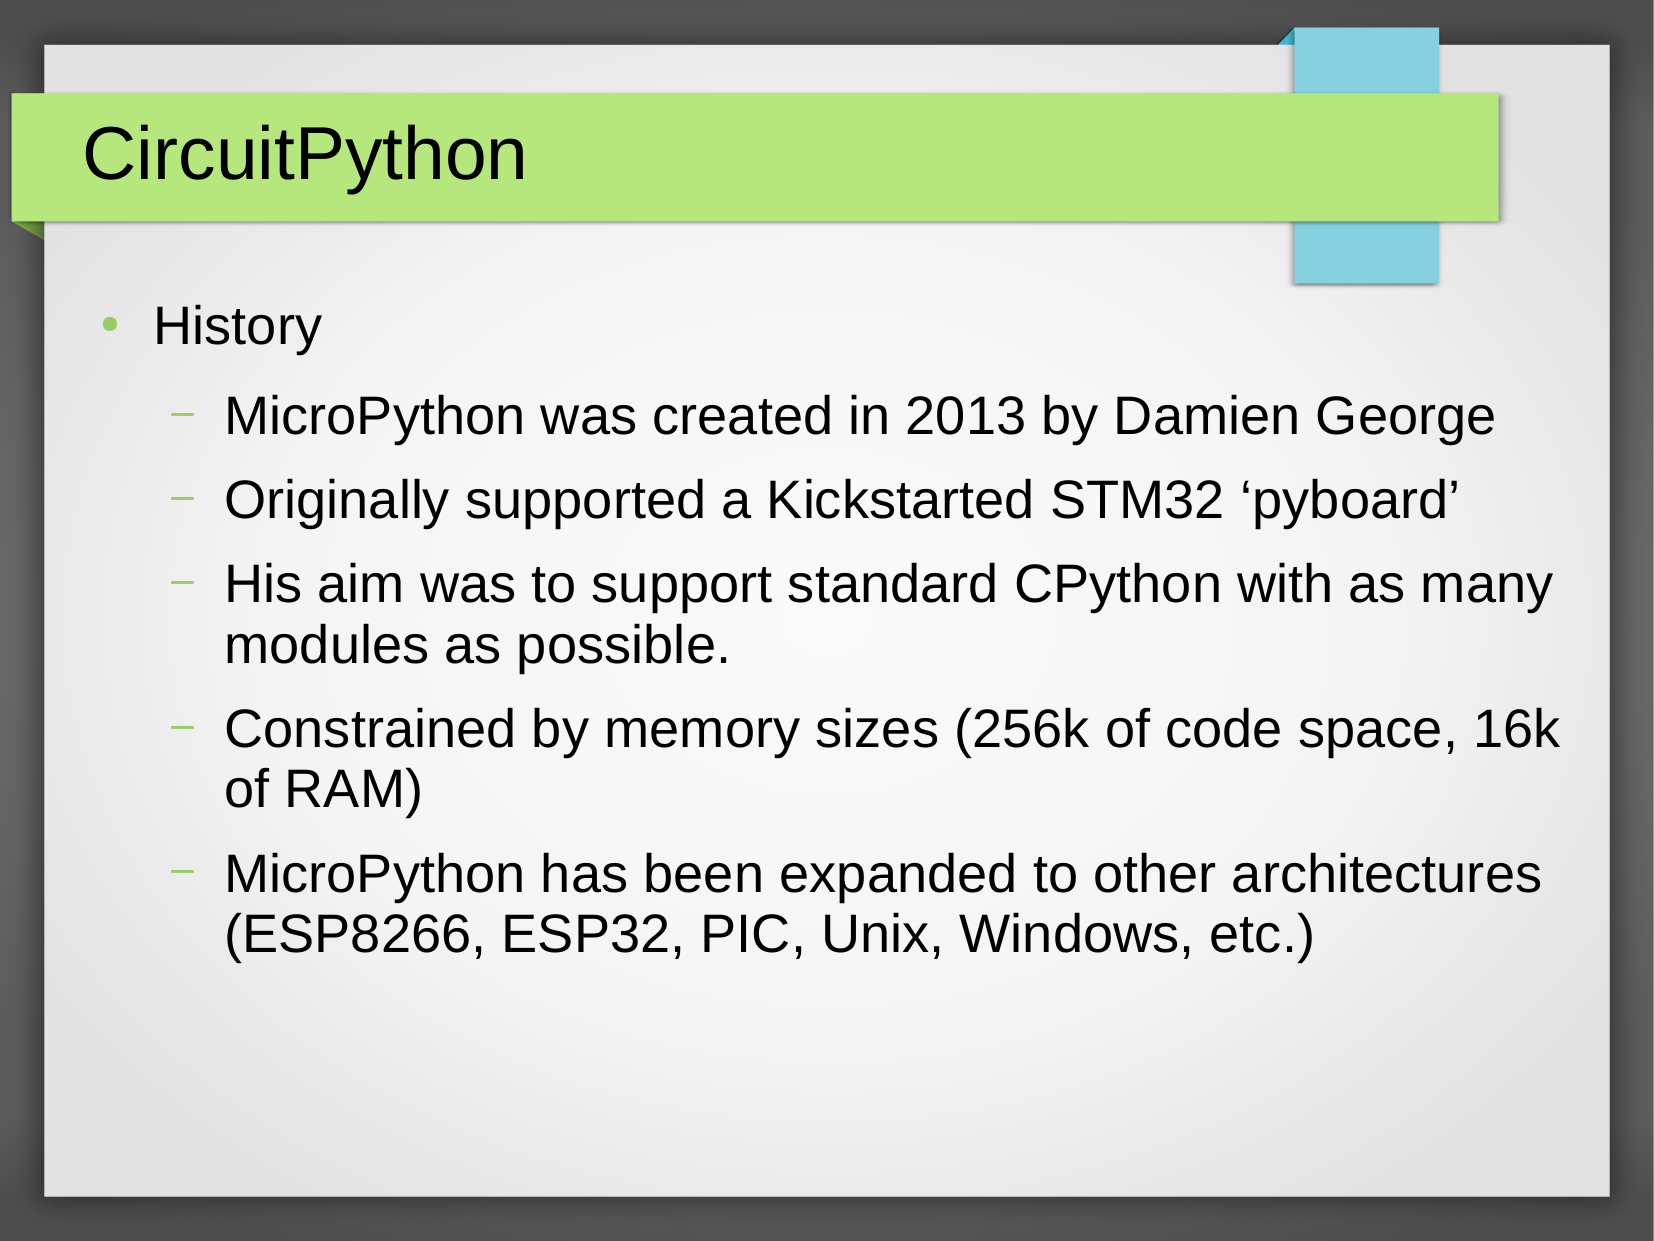

# CircuitPython
History
MicroPython was created in 2013 by Damien George
Originally supported a Kickstarted STM32 ‘pyboard’
His aim was to support standard CPython with as many modules as possible.
Constrained by memory sizes (256k of code space, 16k of RAM)
MicroPython has been expanded to other architectures (ESP8266, ESP32, PIC, Unix, Windows, etc.)